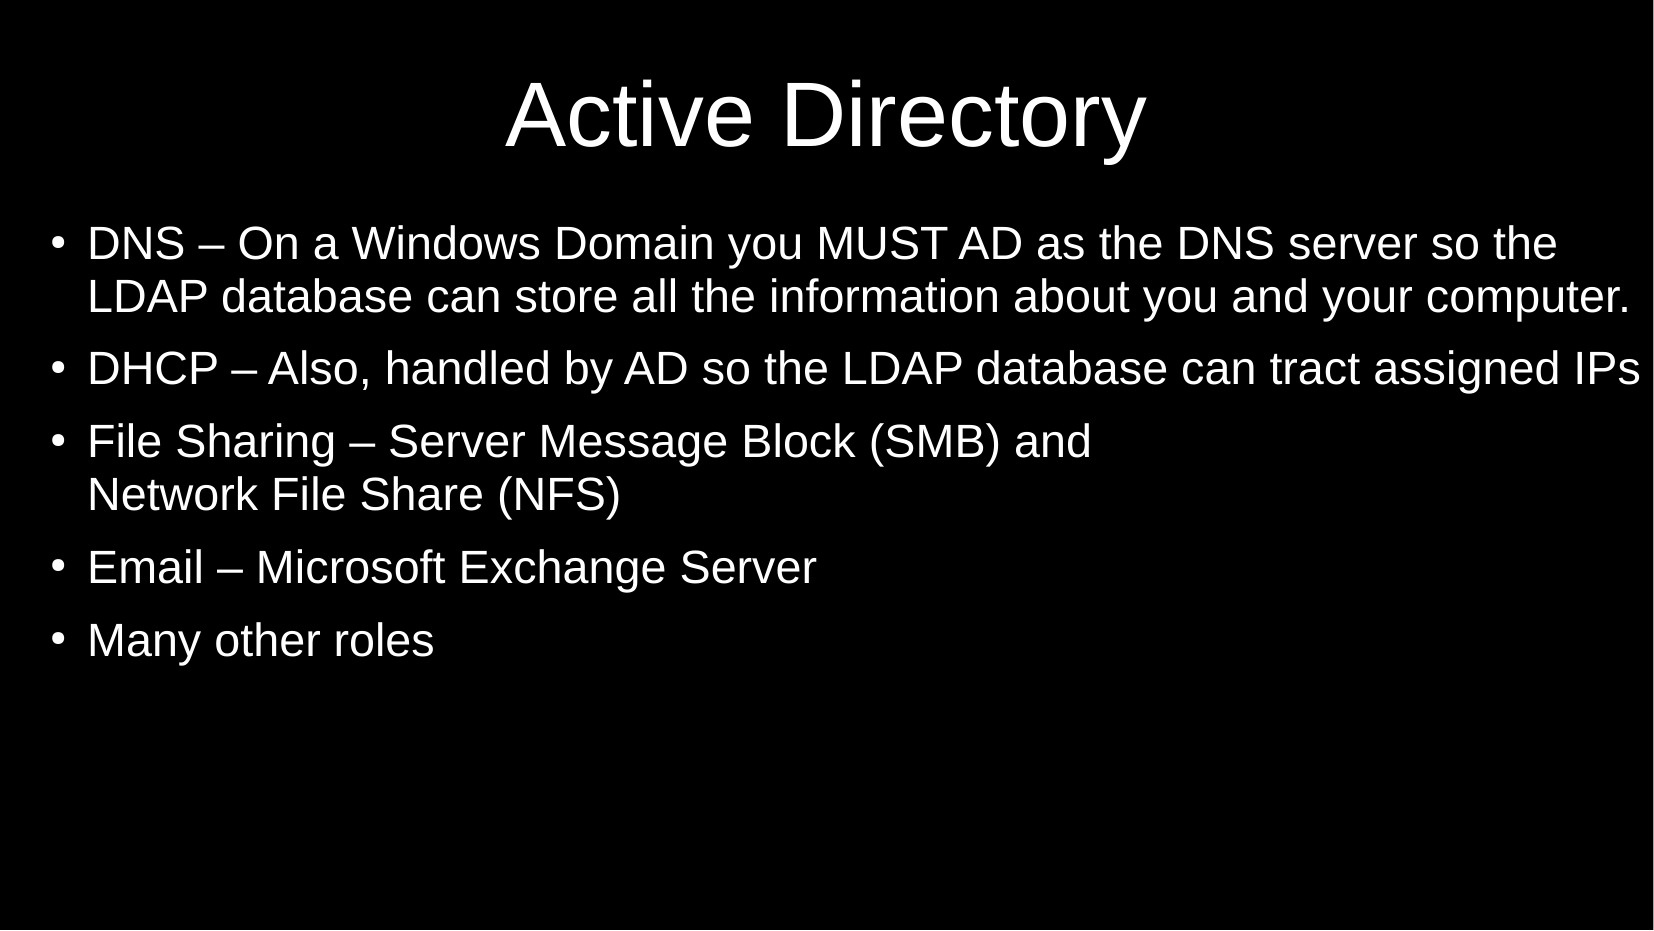

# Active Directory
DNS – On a Windows Domain you MUST AD as the DNS server so the LDAP database can store all the information about you and your computer.
DHCP – Also, handled by AD so the LDAP database can tract assigned IPs
File Sharing – Server Message Block (SMB) and
Network File Share (NFS)
Email – Microsoft Exchange Server
Many other roles